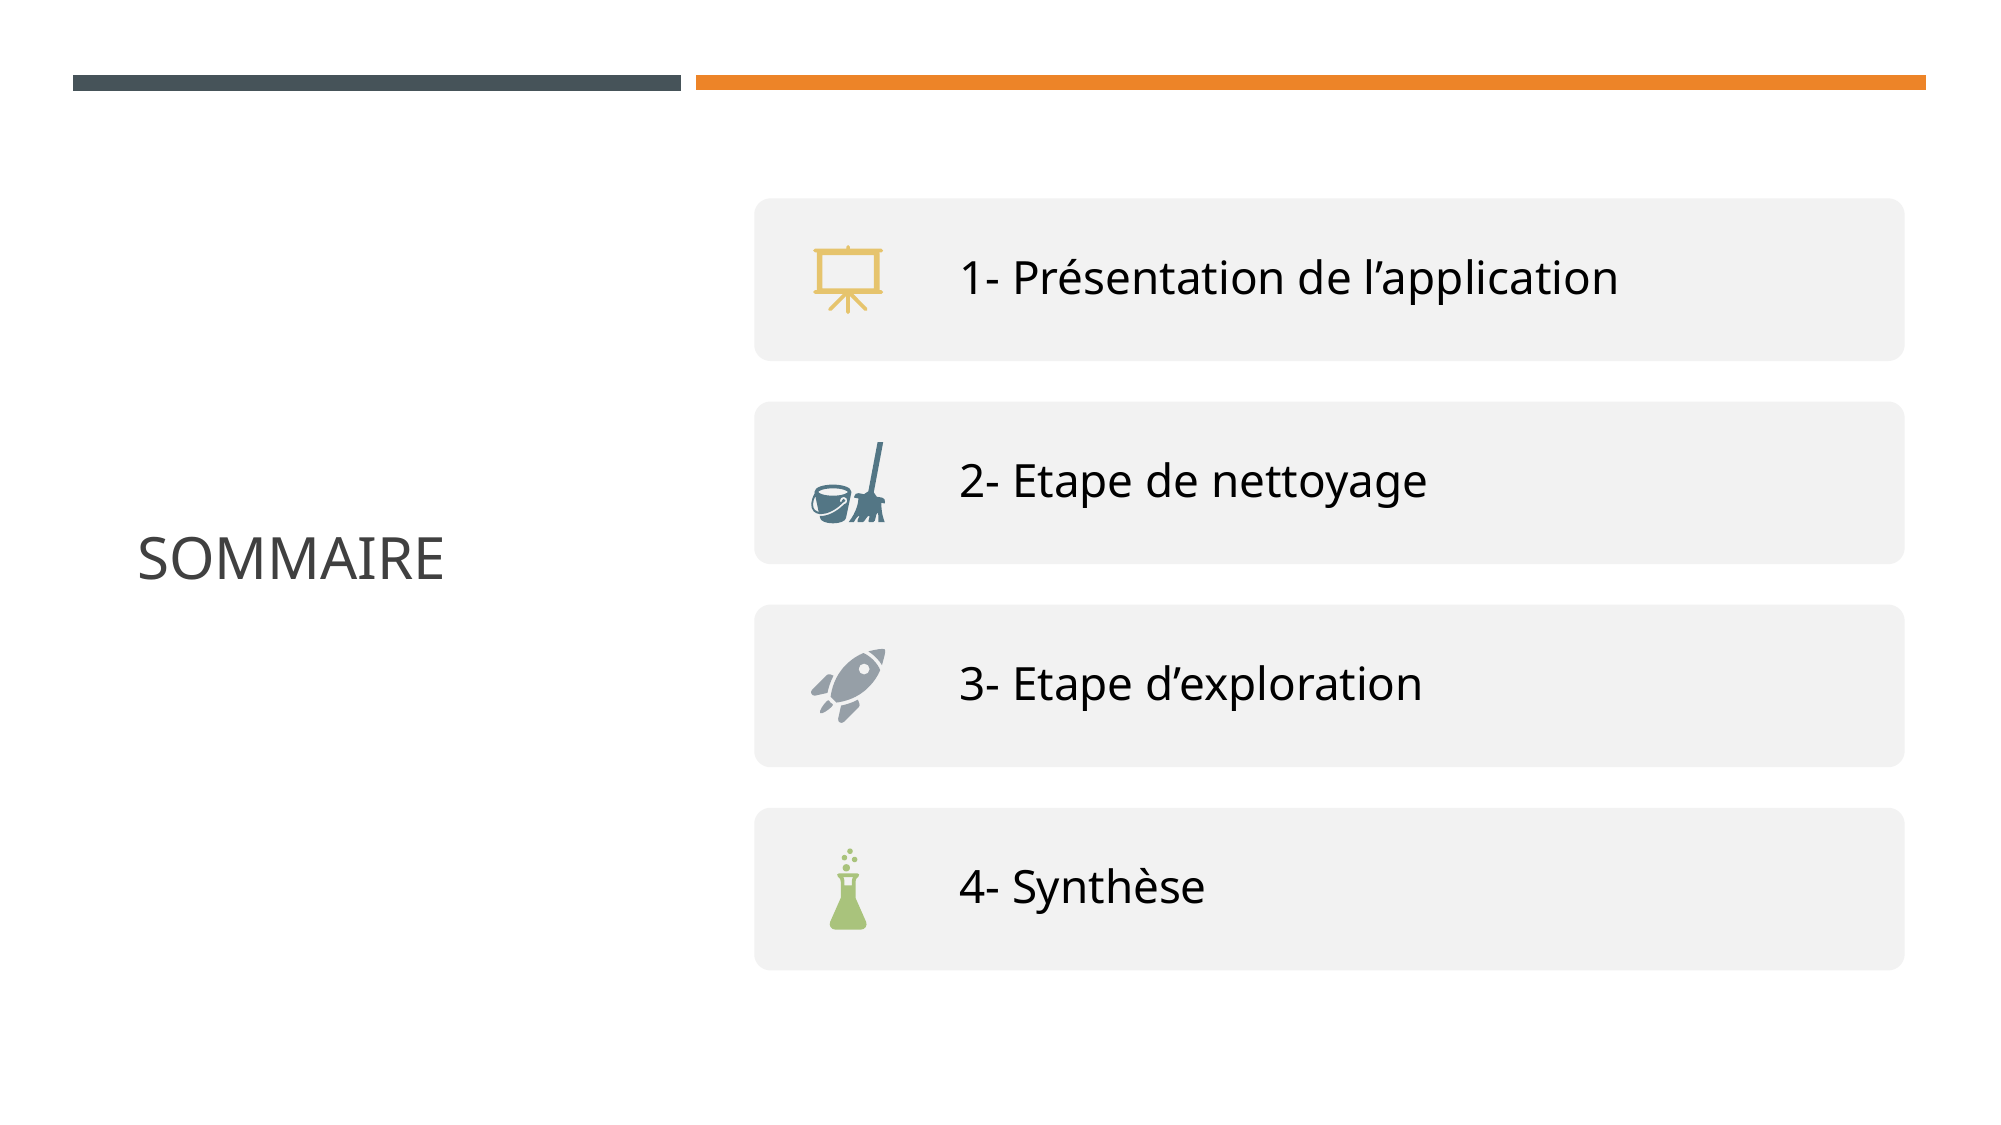

# Sommaire
1- Présentation de l’application
2- Etape de nettoyage
3- Etape d’exploration
4- Synthèse